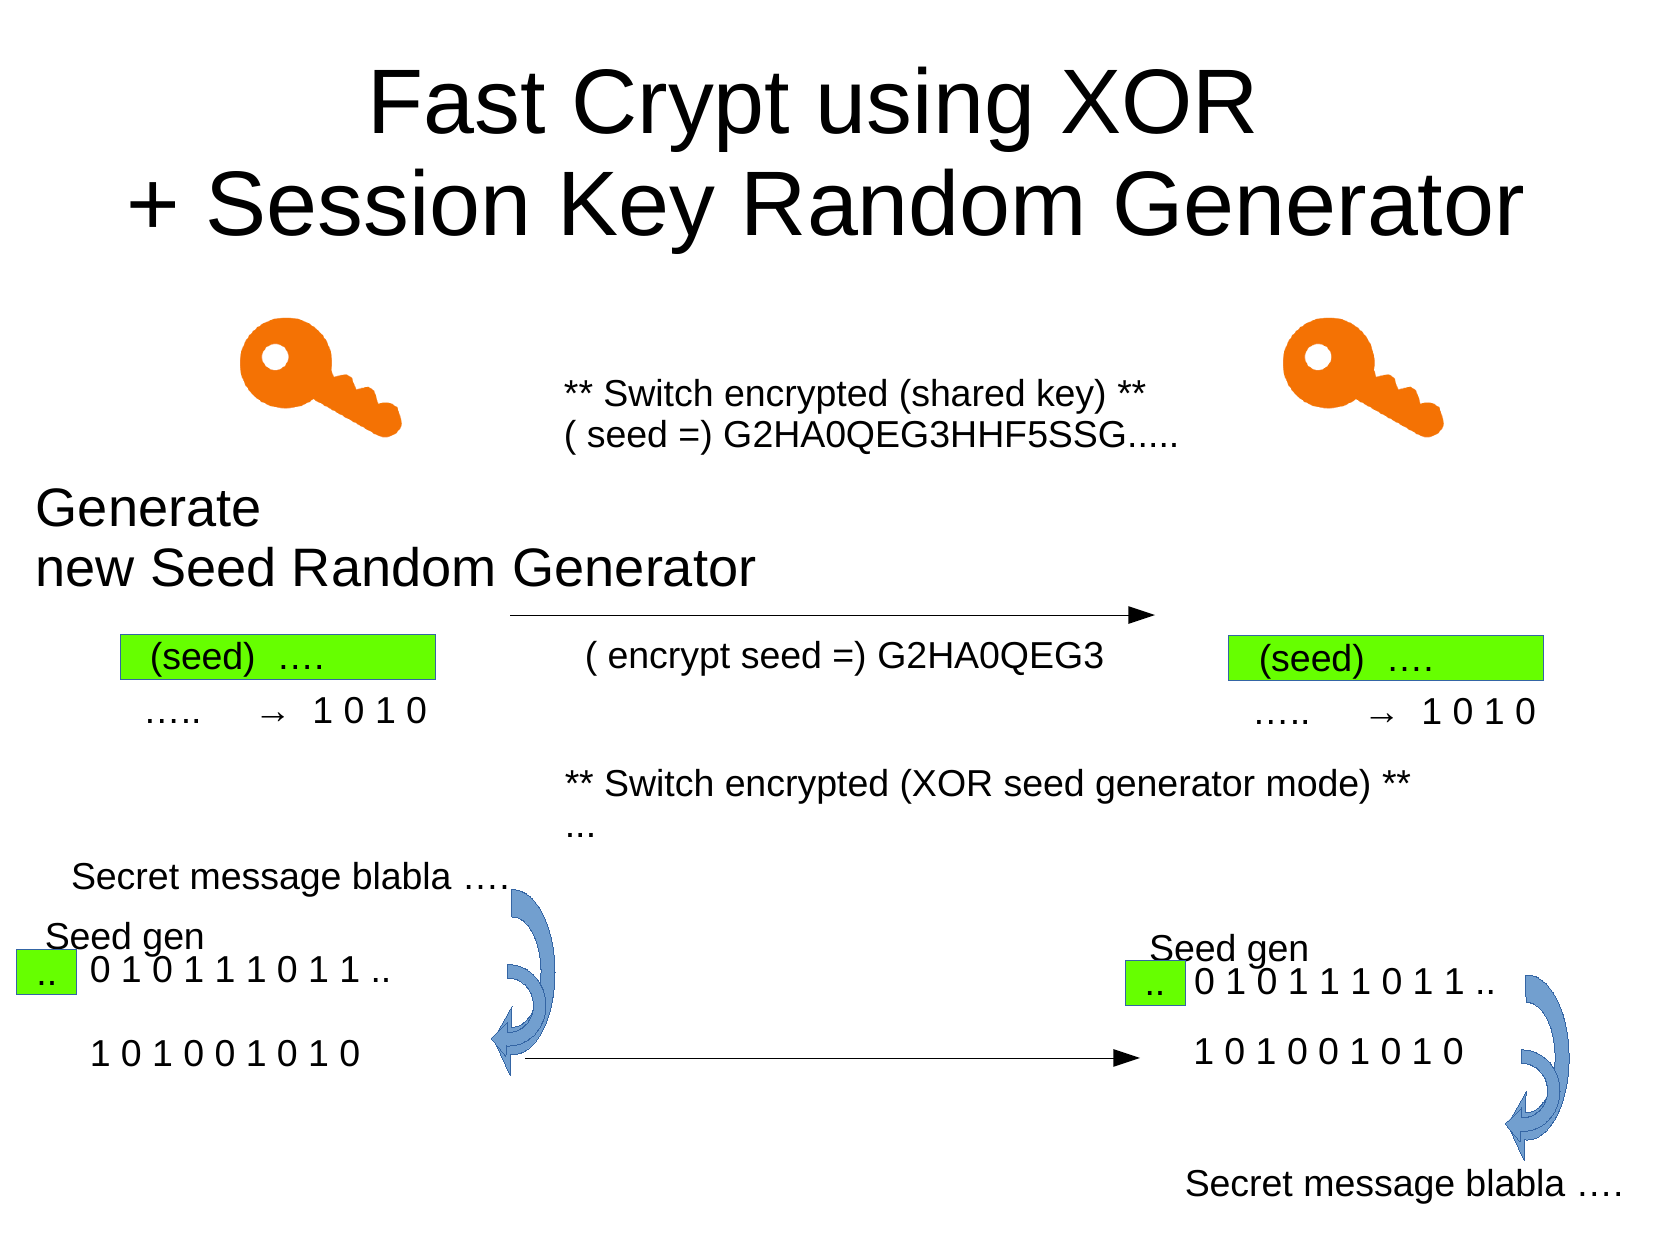

# Fast Crypt using XOR + Session Key Random Generator
** Switch encrypted (shared key) **
( seed =) G2HA0QEG3HHF5SSG.....
Generate
new Seed Random Generator
( encrypt seed =) G2HA0QEG3
(seed) ….
(seed) ….
 ….. → 1 0 1 0
 ….. → 1 0 1 0
** Switch encrypted (XOR seed generator mode) **
...
Secret message blabla ….
Seed gen
Seed gen
0 1 0 1 1 1 0 1 1 ..
..
0 1 0 1 1 1 0 1 1 ..
..
 1 0 1 0 0 1 0 1 0
 1 0 1 0 0 1 0 1 0
Secret message blabla ….